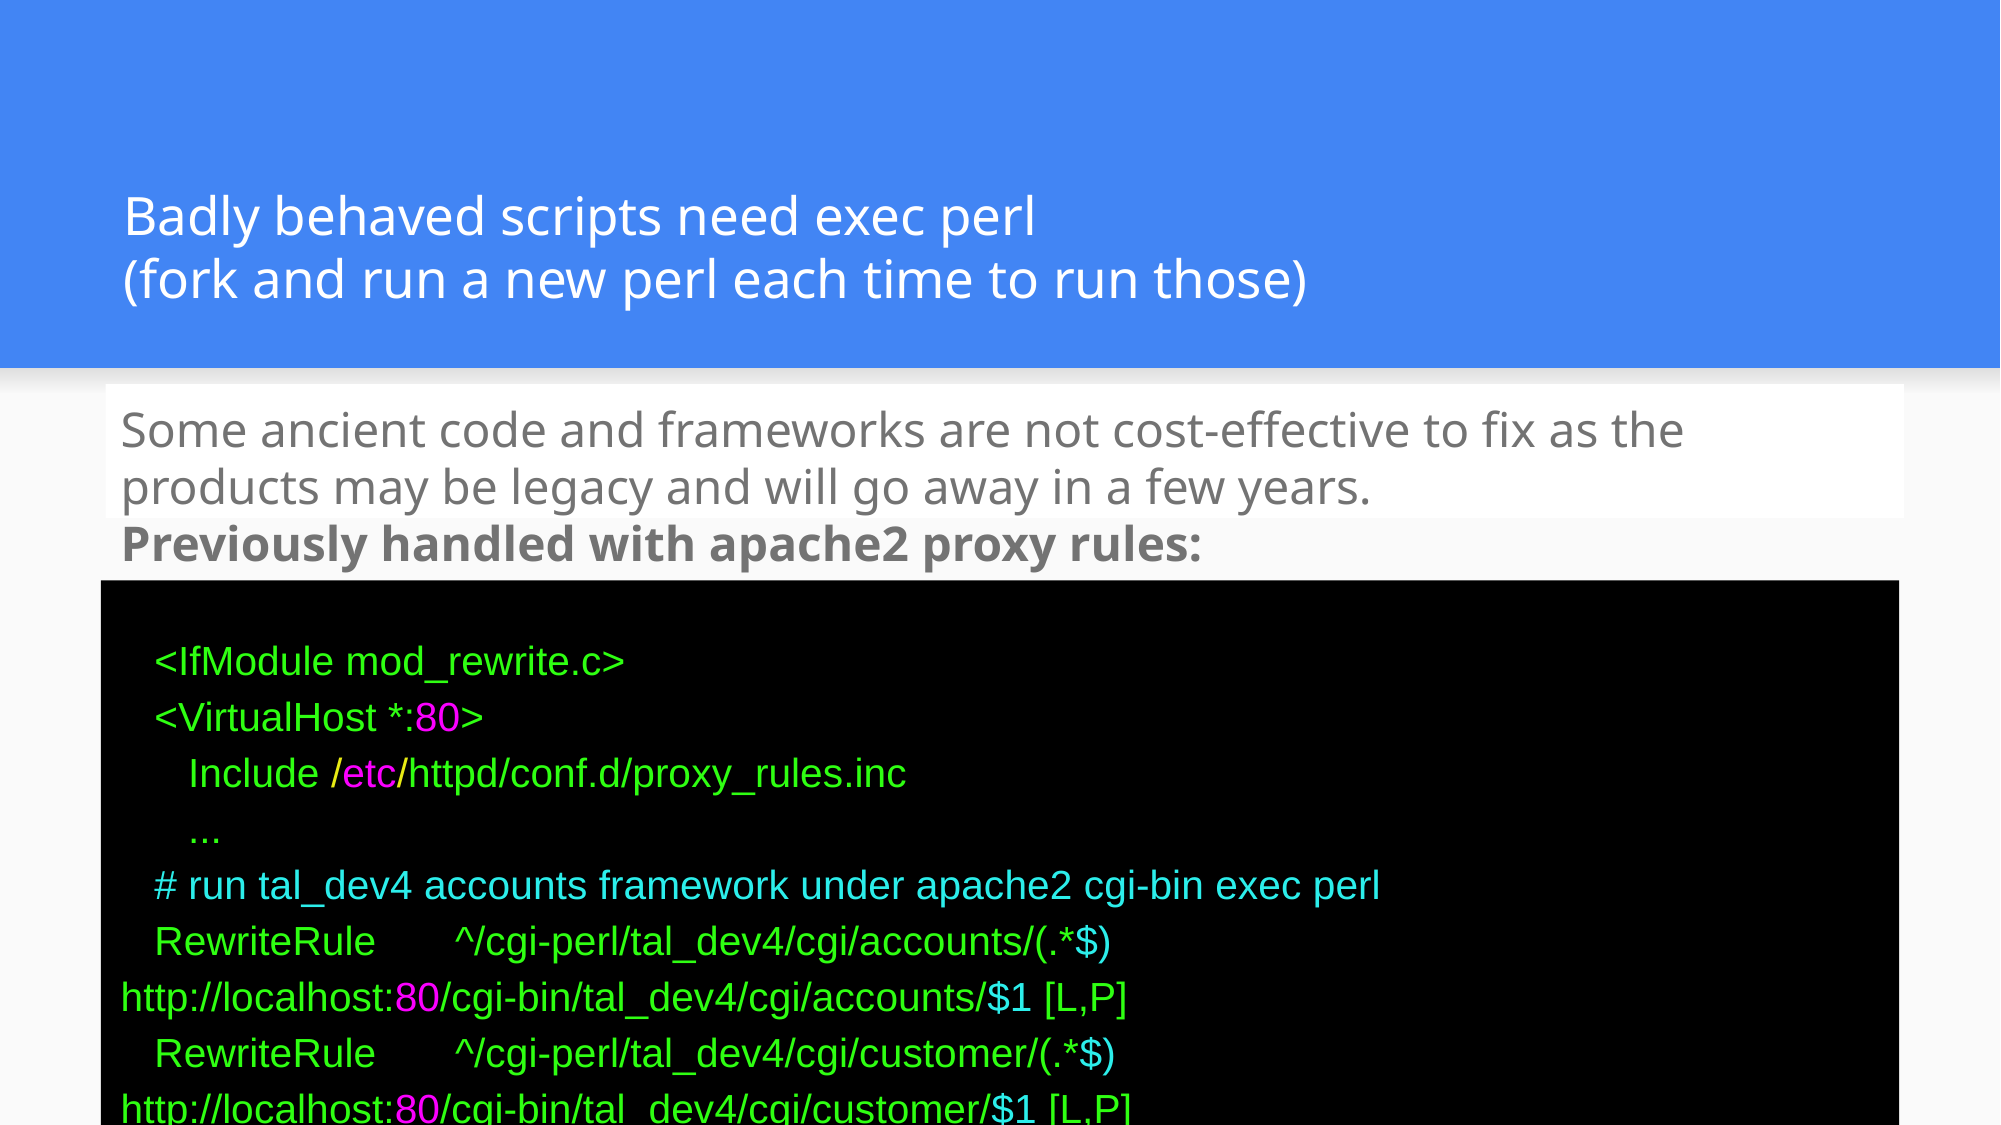

# Badly behaved scripts need exec perl (fork and run a new perl each time to run those)
Some ancient code and frameworks are not cost-effective to fix as the products may be legacy and will go away in a few years.
Previously handled with apache2 proxy rules:
 <IfModule mod_rewrite.c>
 <VirtualHost *:80>
 Include /etc/httpd/conf.d/proxy_rules.inc
 ...
 # run tal_dev4 accounts framework under apache2 cgi-bin exec perl
 RewriteRule ^/cgi-perl/tal_dev4/cgi/accounts/(.*$) http://localhost:80/cgi-bin/tal_dev4/cgi/accounts/$1 [L,P]
 RewriteRule ^/cgi-perl/tal_dev4/cgi/customer/(.*$) http://localhost:80/cgi-bin/tal_dev4/cgi/customer/$1 [L,P]